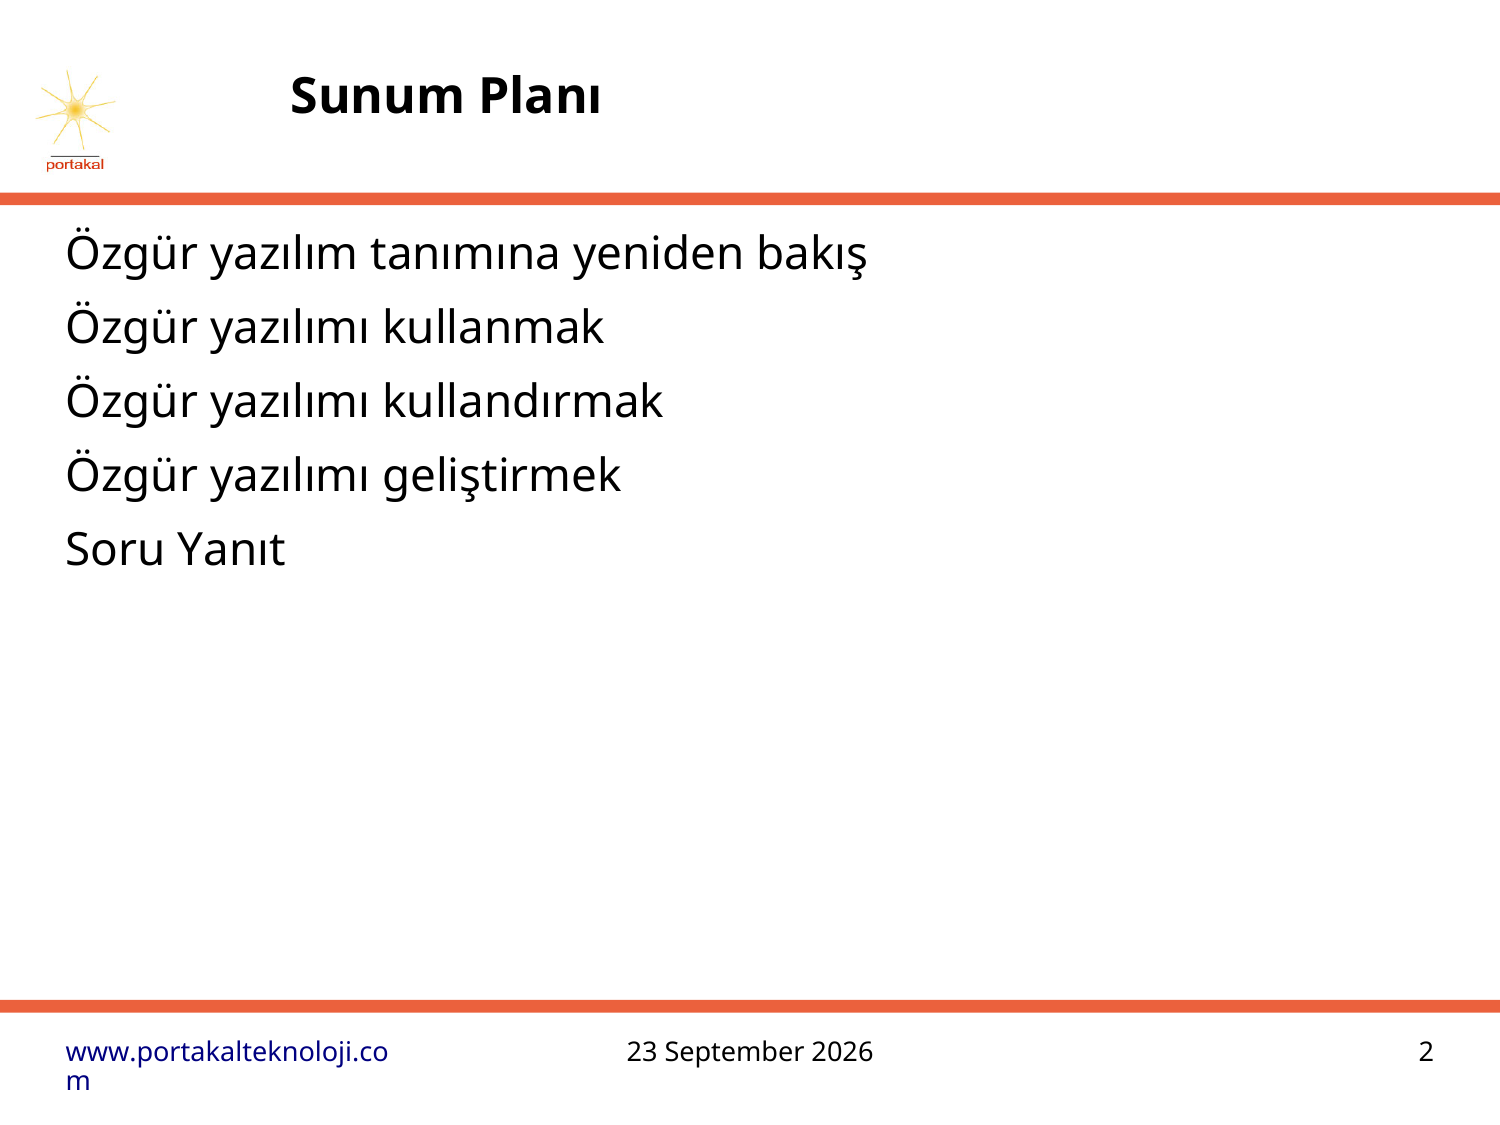

# Sunum Planı
Özgür yazılım tanımına yeniden bakış
Özgür yazılımı kullanmak
Özgür yazılımı kullandırmak
Özgür yazılımı geliştirmek
Soru Yanıt